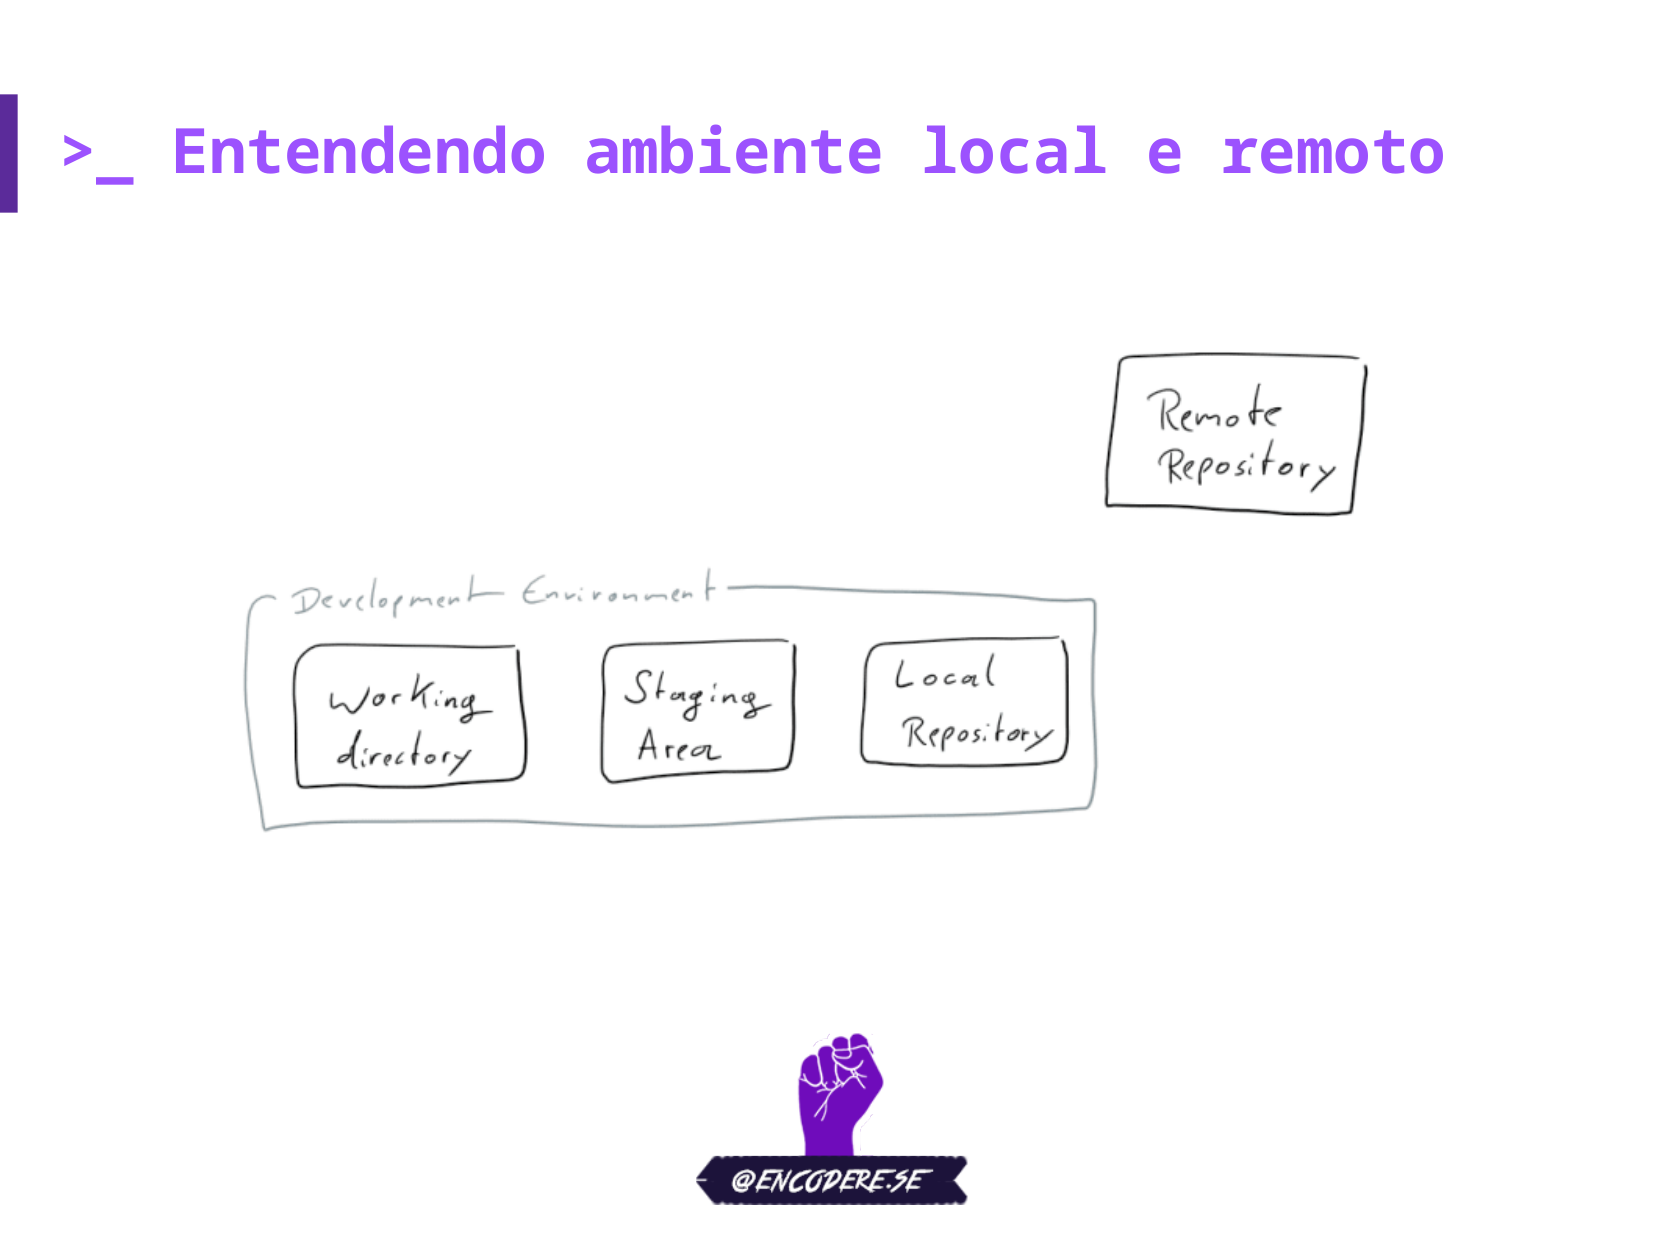

# >_ Entendendo ambiente local e remoto